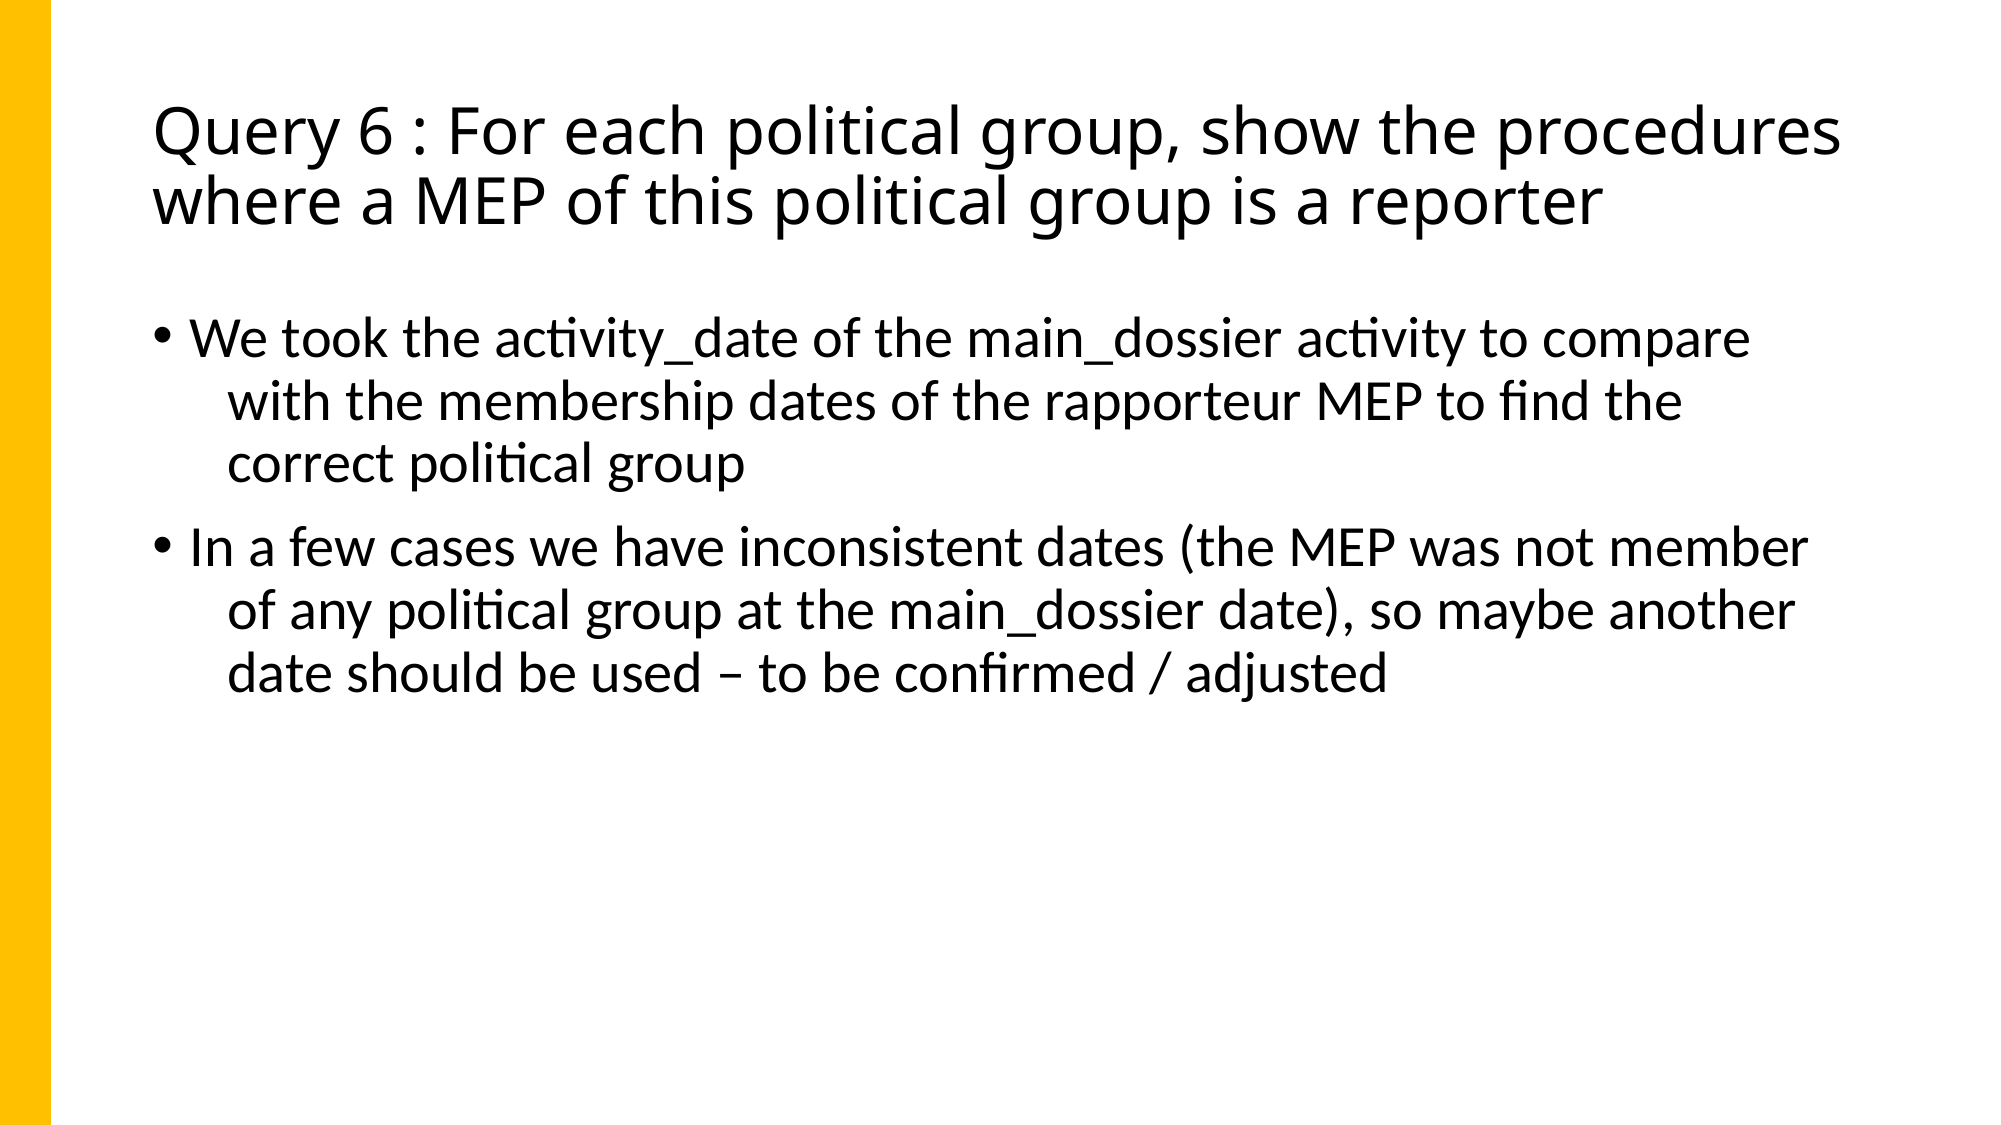

# Query 6 : For each political group, show the procedures where a MEP of this political group is a reporter
We took the activity_date of the main_dossier activity to compare with the membership dates of the rapporteur MEP to find the correct political group
In a few cases we have inconsistent dates (the MEP was not member of any political group at the main_dossier date), so maybe another date should be used – to be confirmed / adjusted